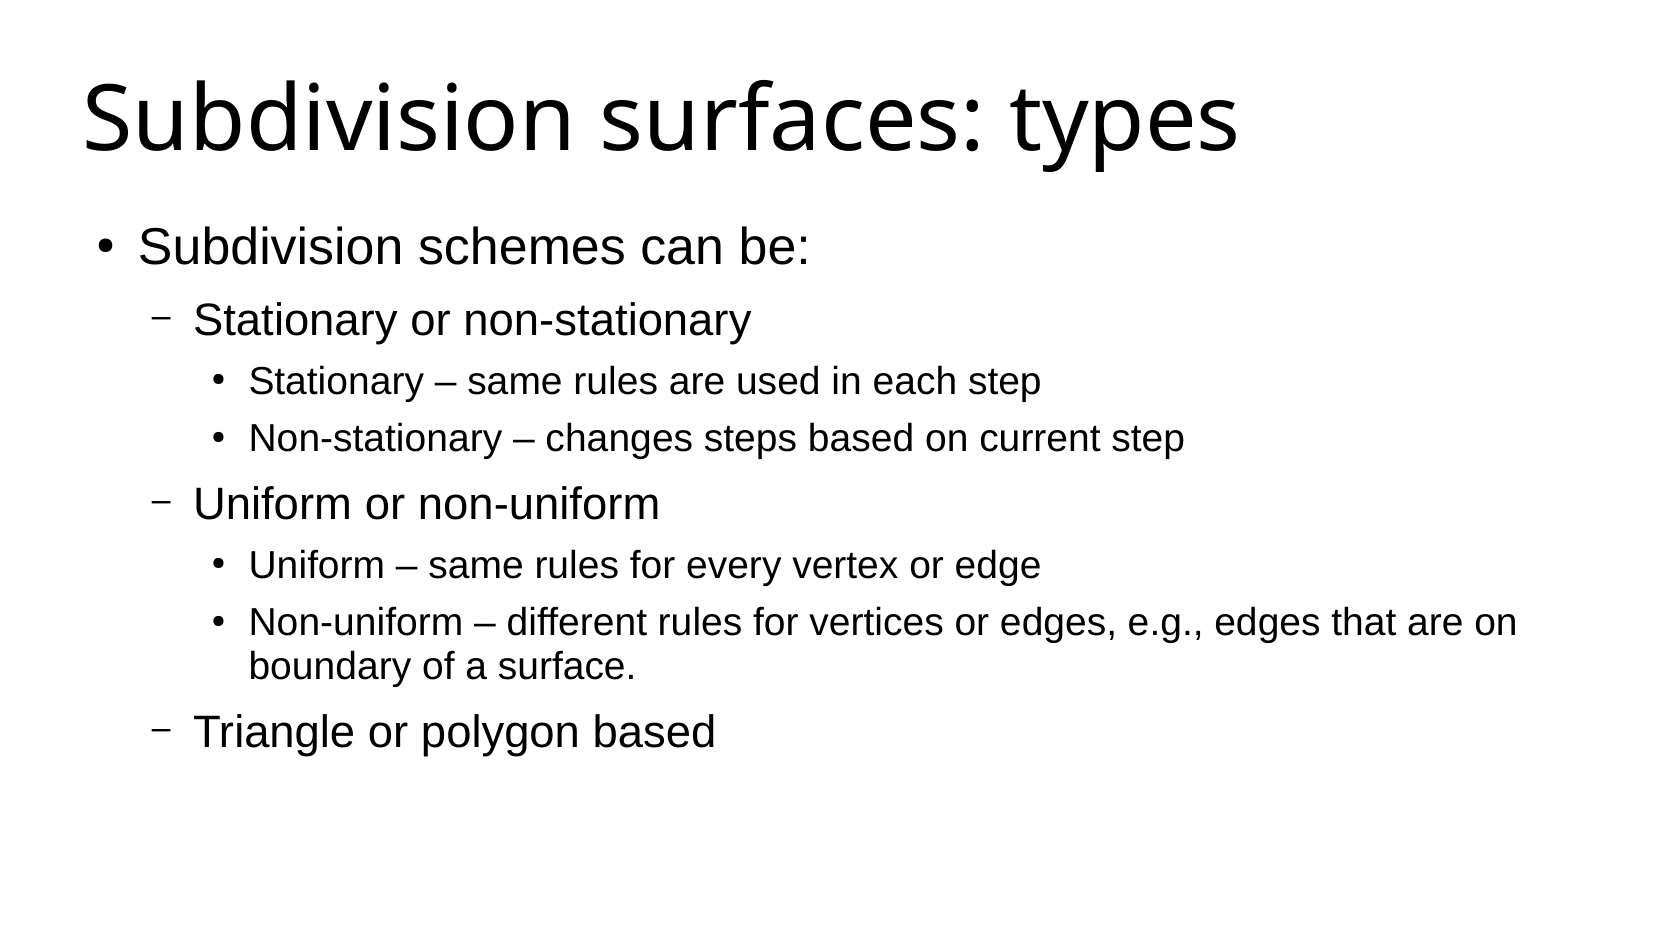

# Subdivision surfaces: types
Subdivision schemes can be:
Stationary or non-stationary
Stationary – same rules are used in each step
Non-stationary – changes steps based on current step
Uniform or non-uniform
Uniform – same rules for every vertex or edge
Non-uniform – different rules for vertices or edges, e.g., edges that are on boundary of a surface.
Triangle or polygon based